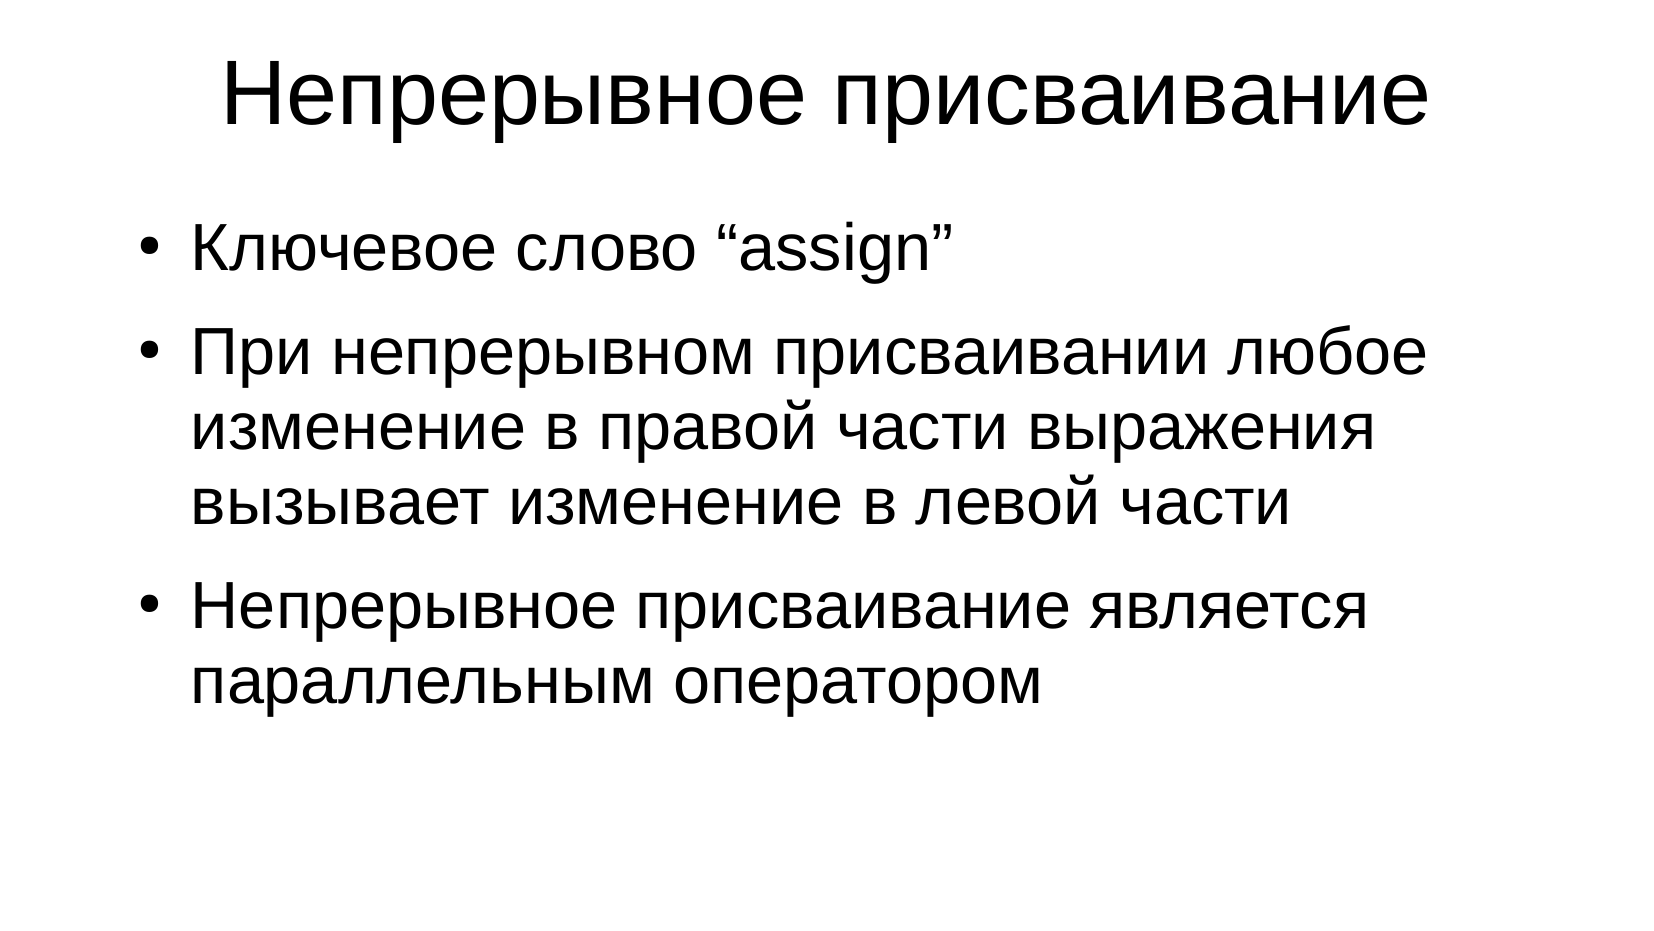

# Непрерывное присваивание
Ключевое слово “assign”
При непрерывном присваивании любое изменение в правой части выражения вызывает изменение в левой части
Непрерывное присваивание является параллельным оператором